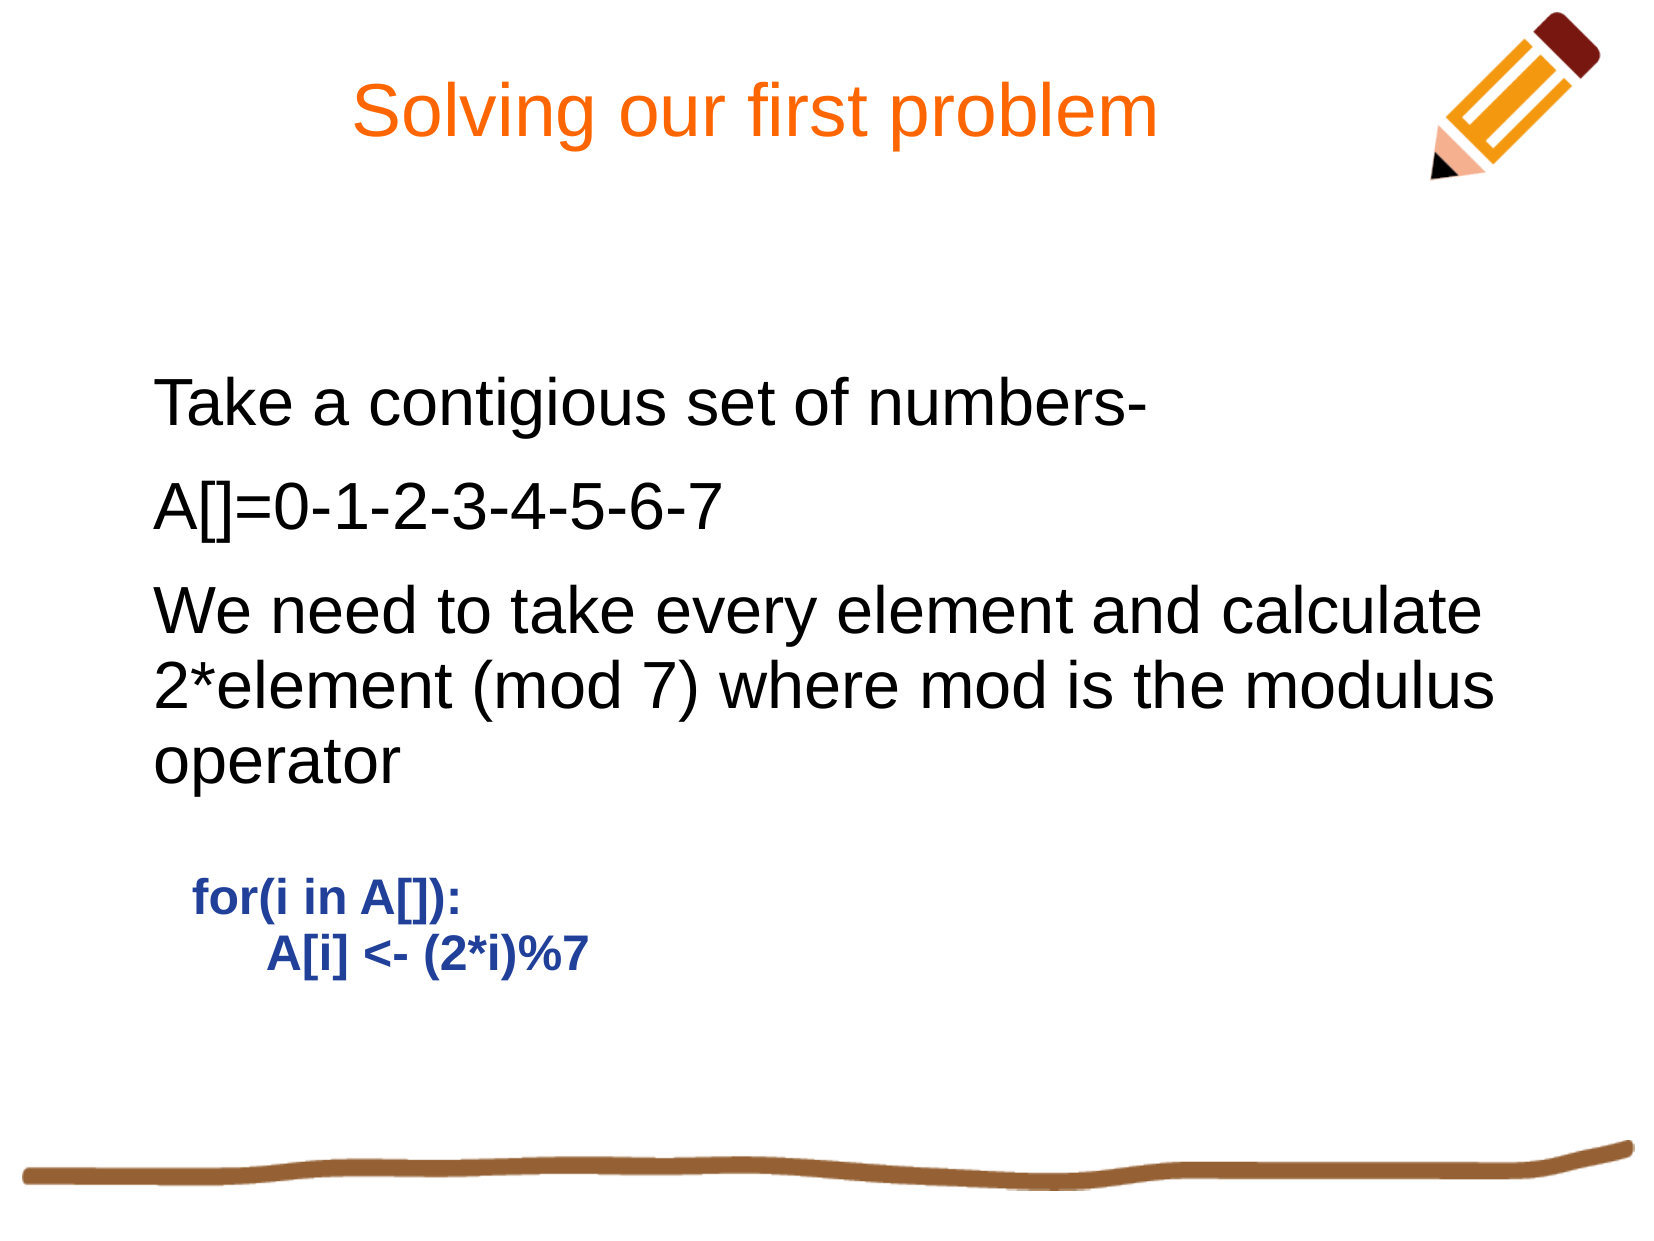

# Solving our first problem
Take a contigious set of numbers-
A[]=0-1-2-3-4-5-6-7
We need to take every element and calculate 2*element (mod 7) where mod is the modulus operator
for(i in A[]):
	A[i] <- (2*i)%7